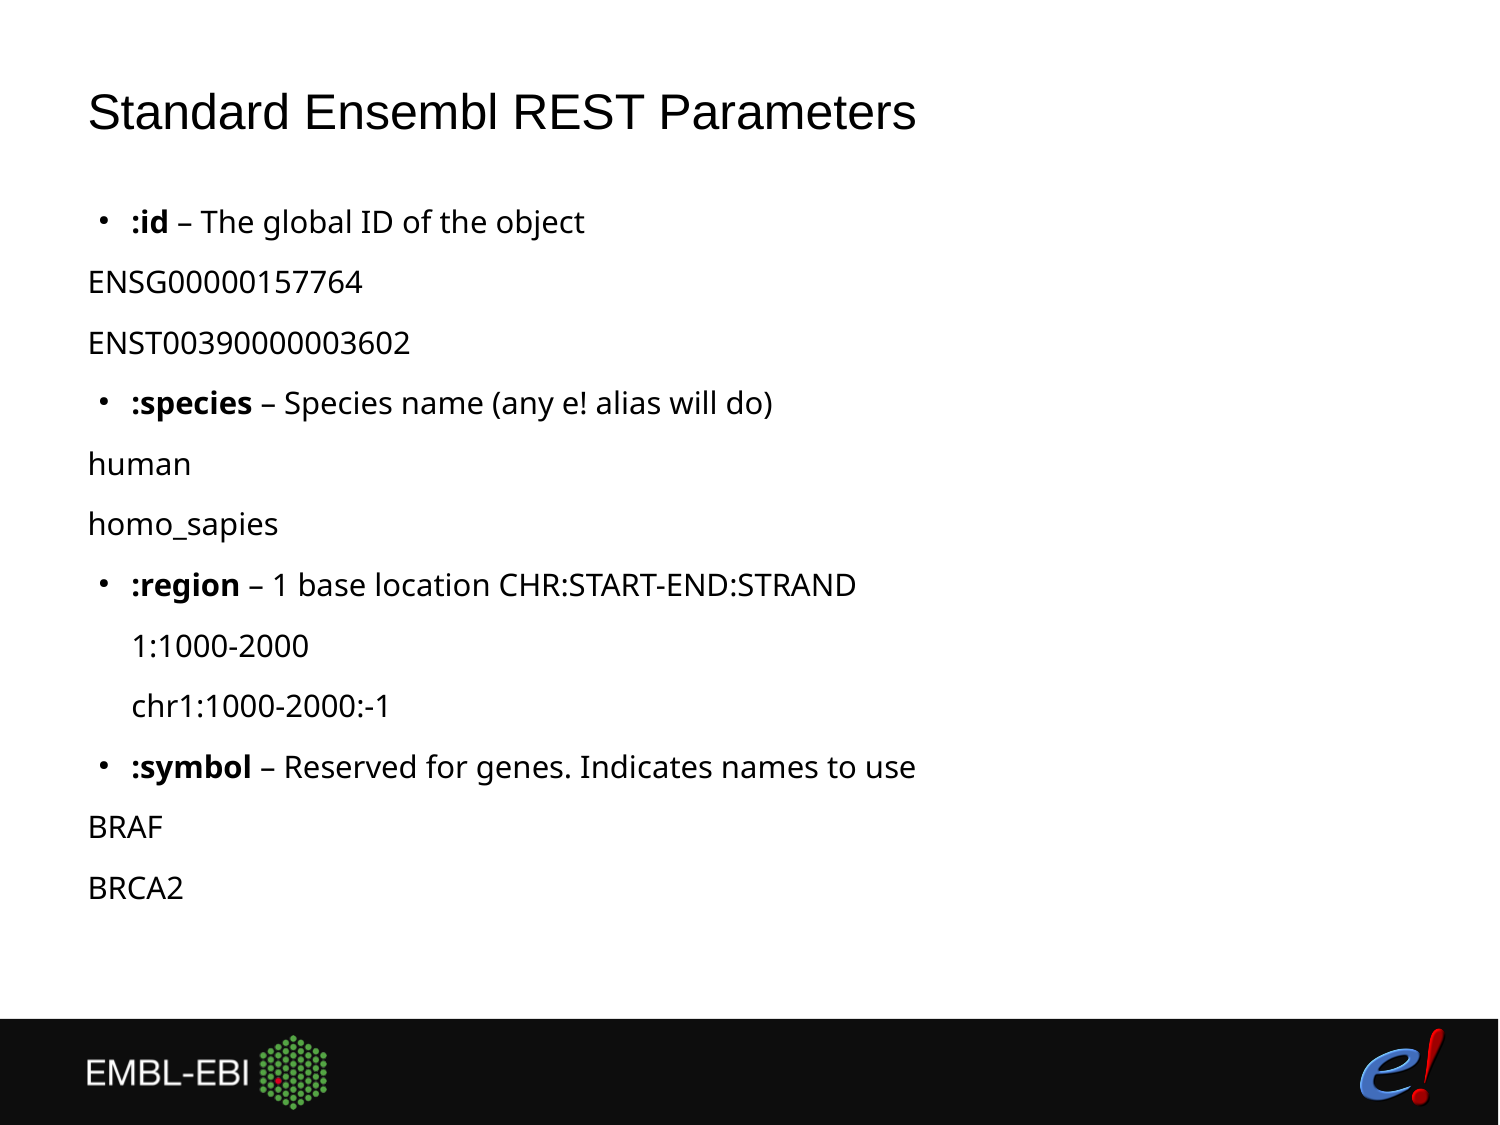

# Standard Ensembl REST Parameters
:id – The global ID of the object
ENSG00000157764
ENST00390000003602
:species – Species name (any e! alias will do)
human
homo_sapies
:region – 1 base location CHR:START-END:STRAND
1:1000-2000
chr1:1000-2000:-1
:symbol – Reserved for genes. Indicates names to use
BRAF
BRCA2